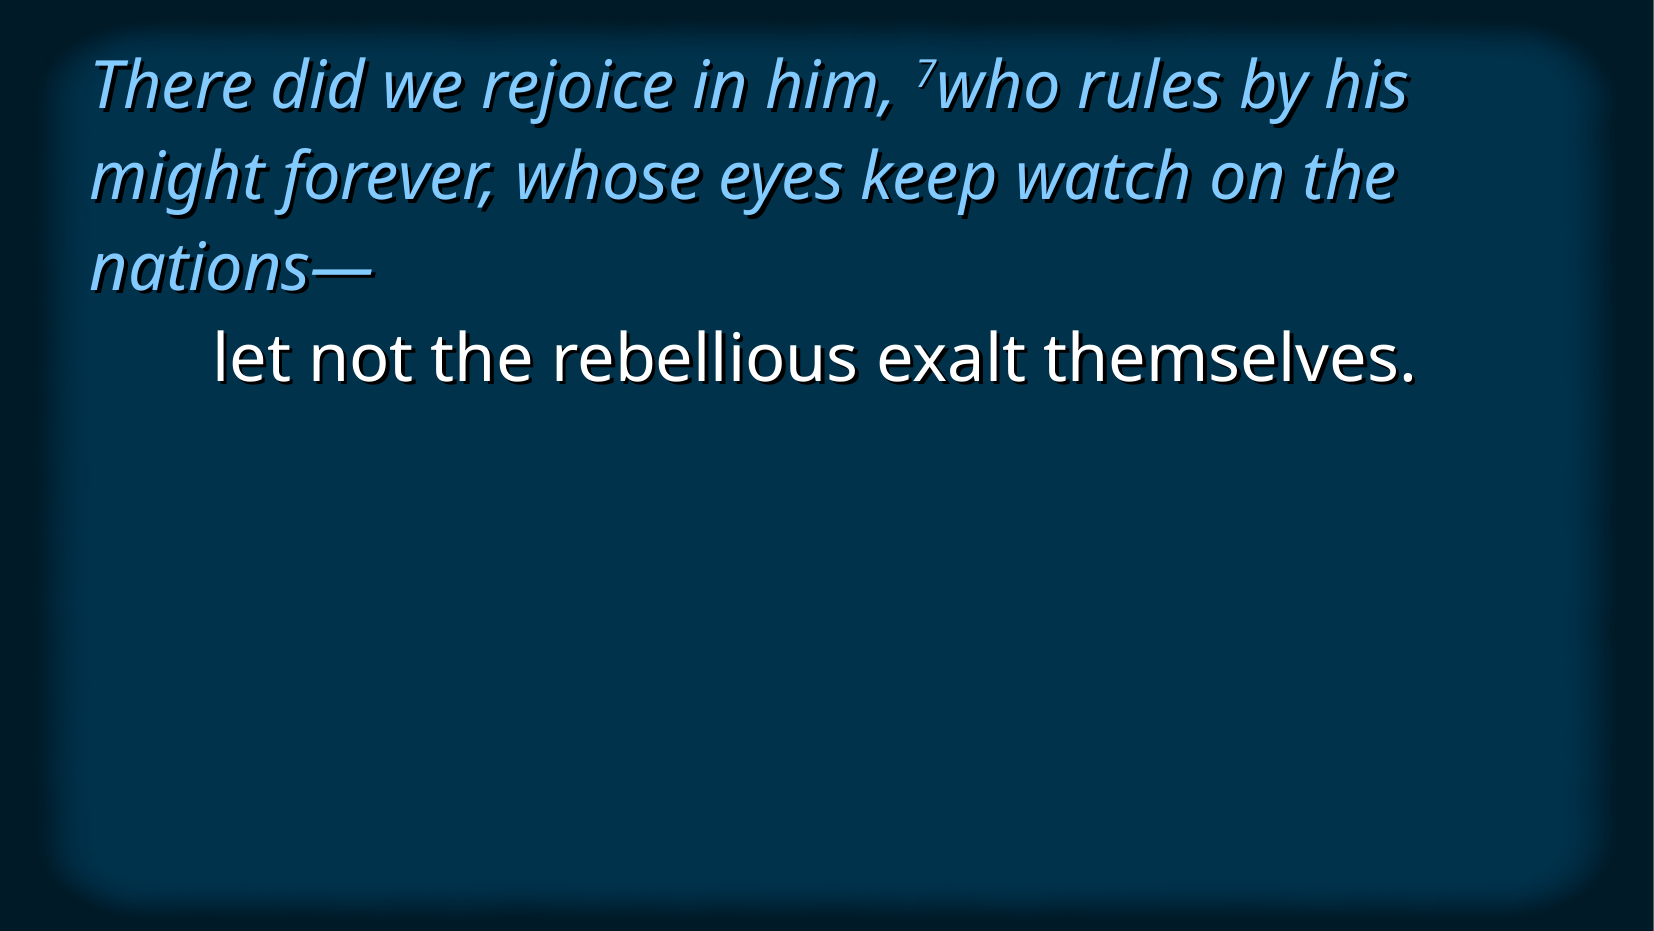

There did we rejoice in him, 7who rules by his might forever, whose eyes keep watch on the nations—
 let not the rebellious exalt themselves.